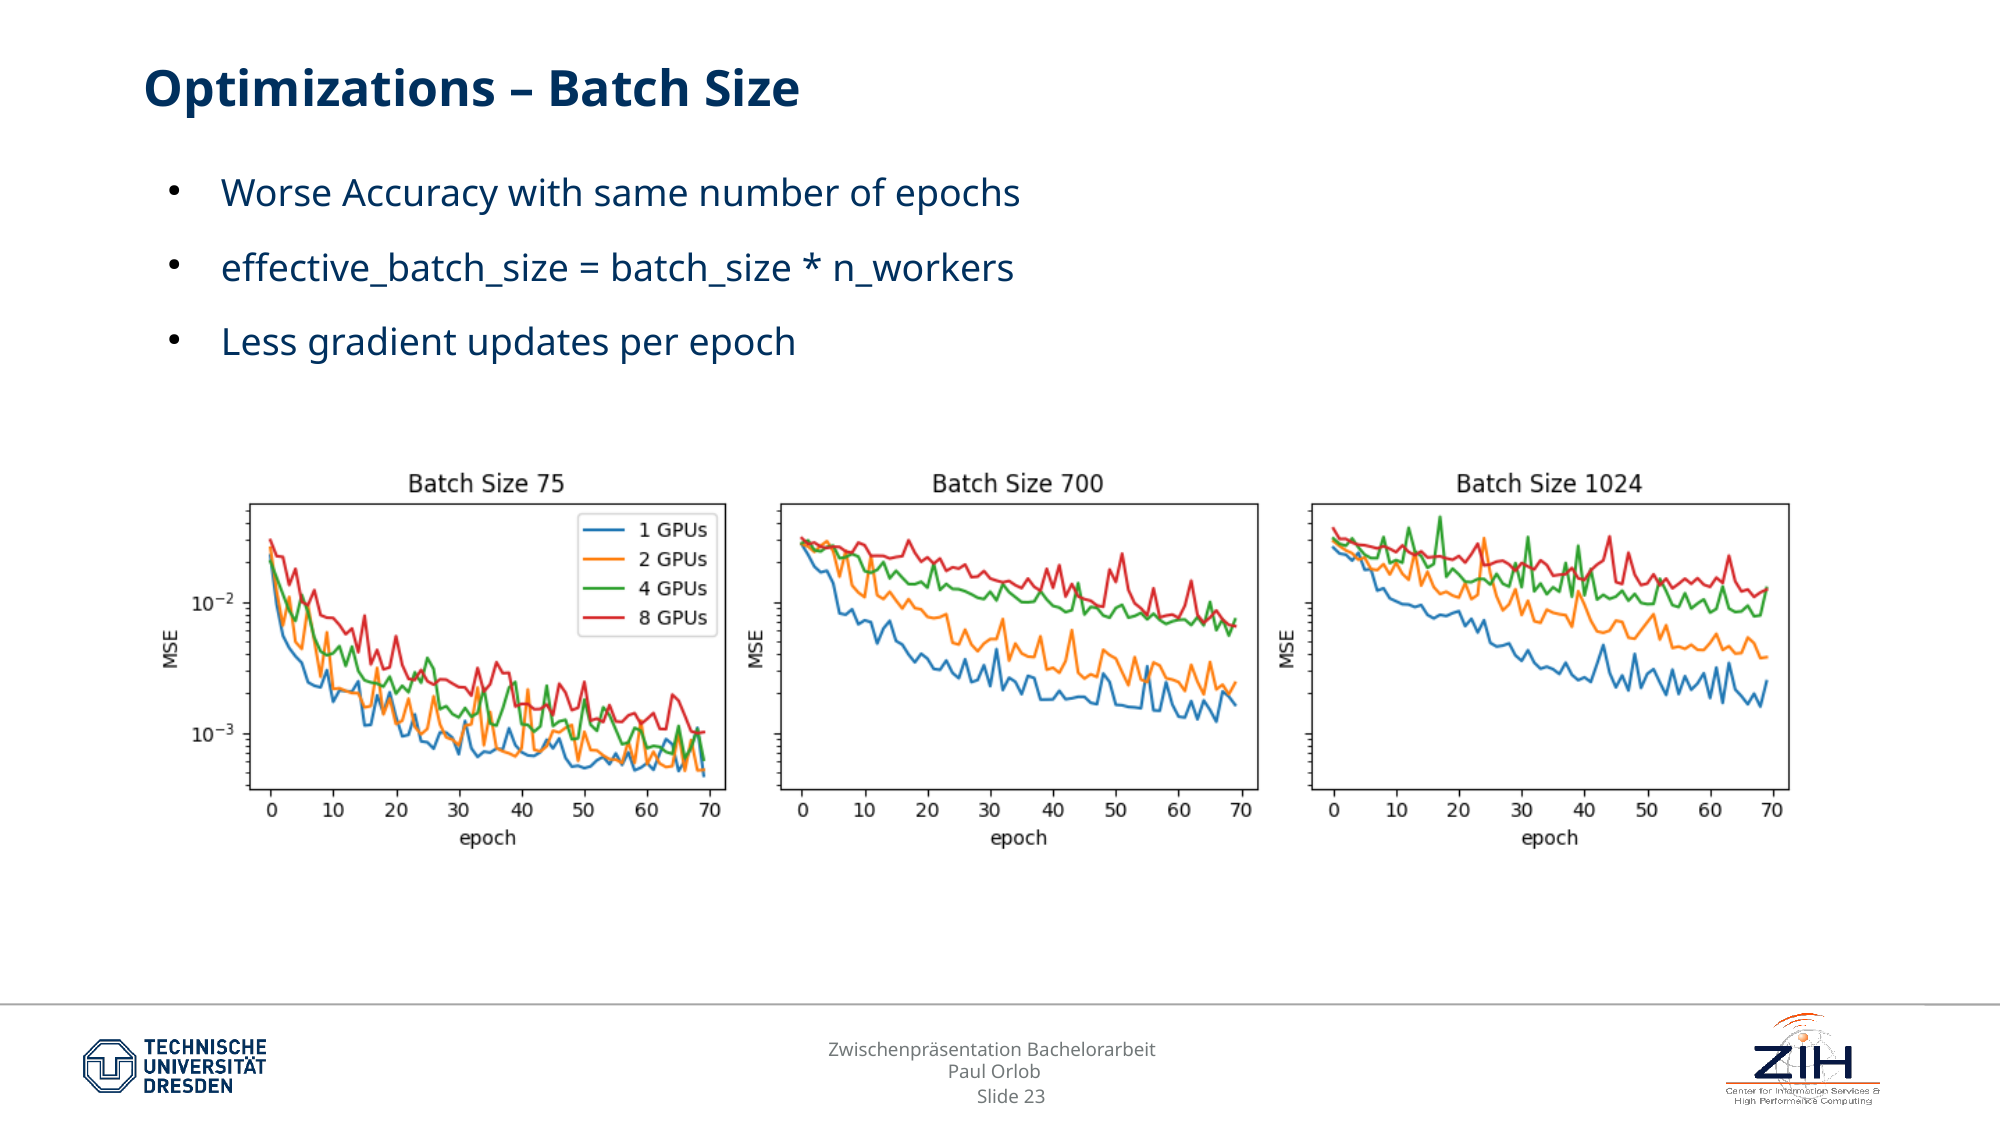

Optimizations – Batch Size
# Worse Accuracy with same number of epochs
effective_batch_size = batch_size * n_workers
Less gradient updates per epoch